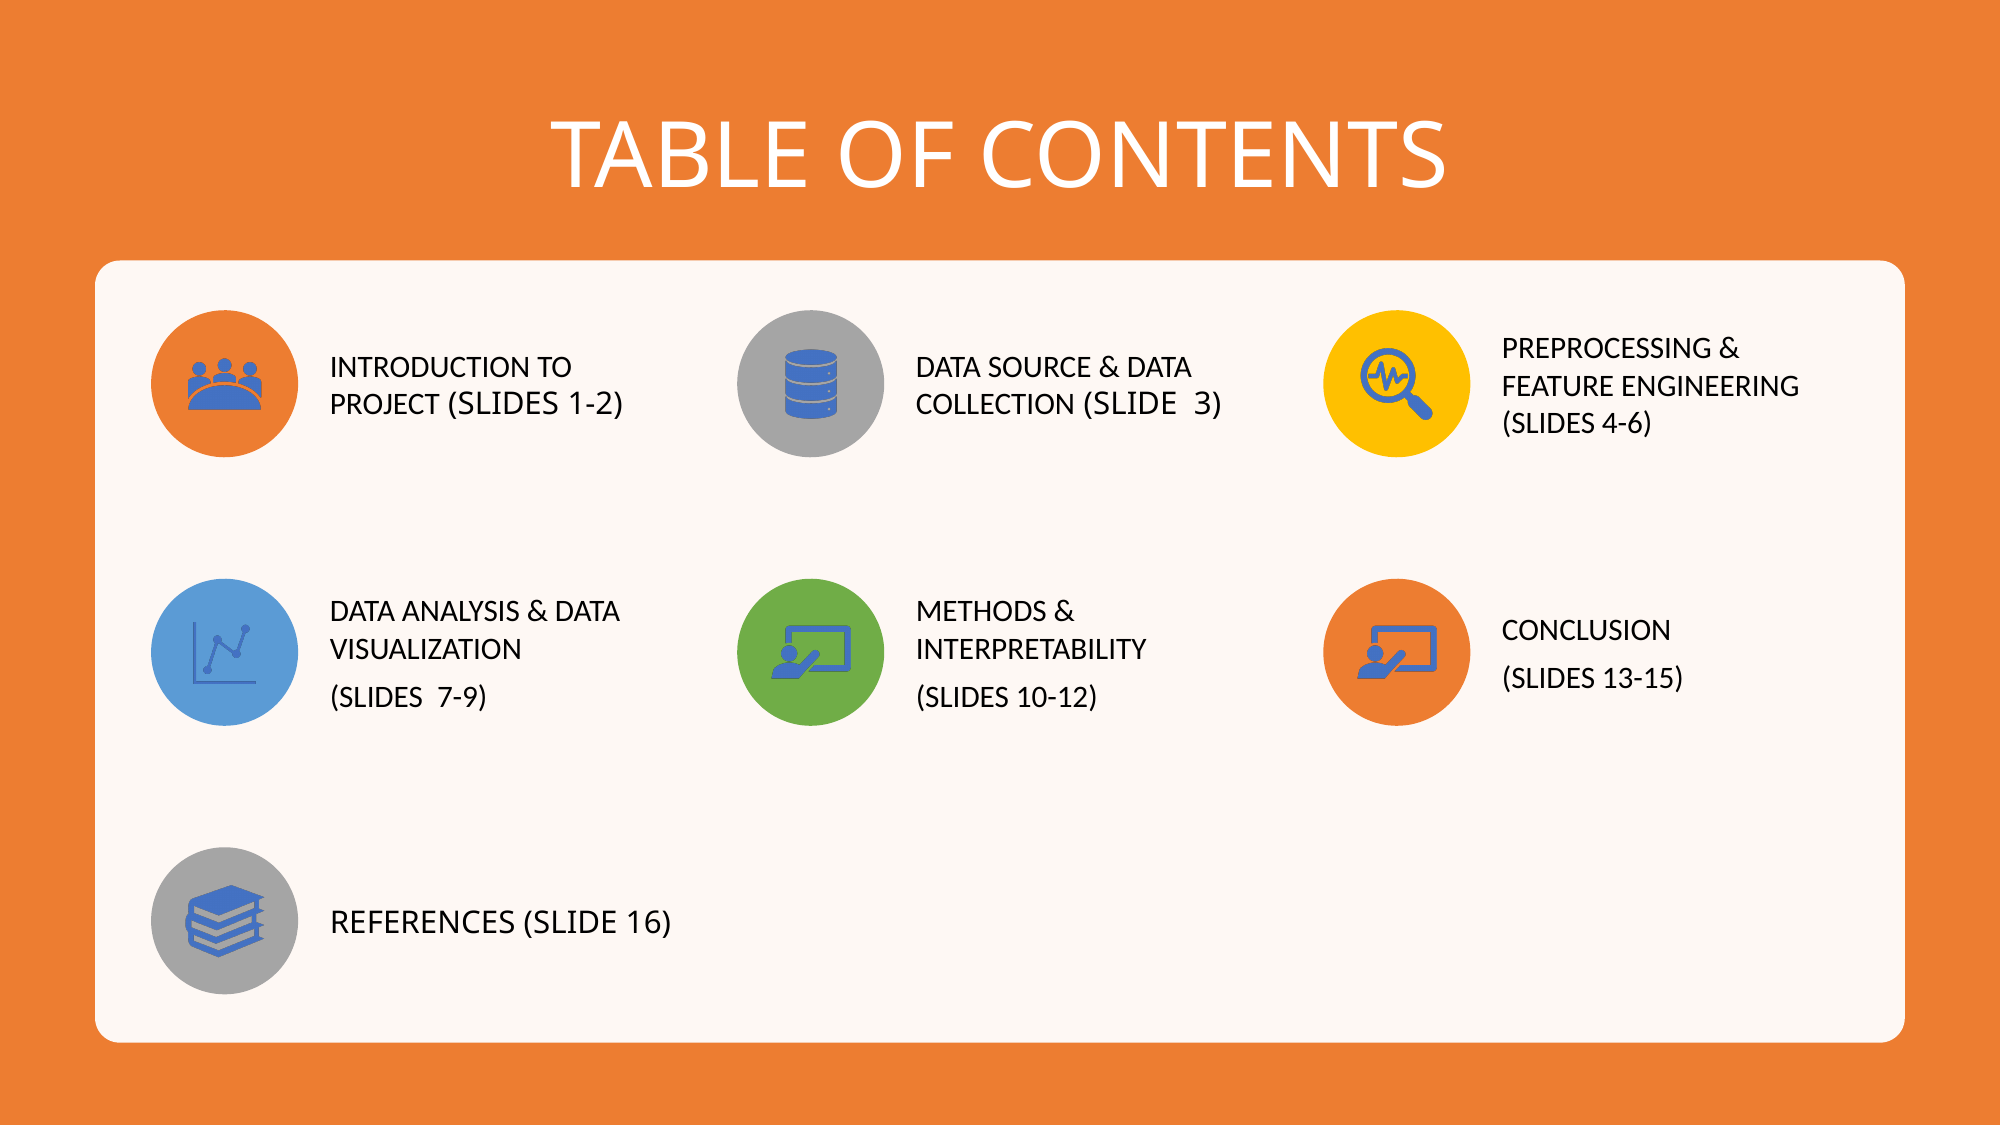

TABLE OF CONTENTS
INTRODUCTION TO PROJECT (SLIDES 1-2)
DATA SOURCE & DATA COLLECTION (SLIDE  3)
PREPROCESSING & FEATURE ENGINEERING (SLIDES 4-6)
DATA ANALYSIS & DATA VISUALIZATION
(SLIDES  7-9)
METHODS & INTERPRETABILITY
(SLIDES 10-12)
CONCLUSION
(SLIDES 13-15)
REFERENCES (SLIDE 16)